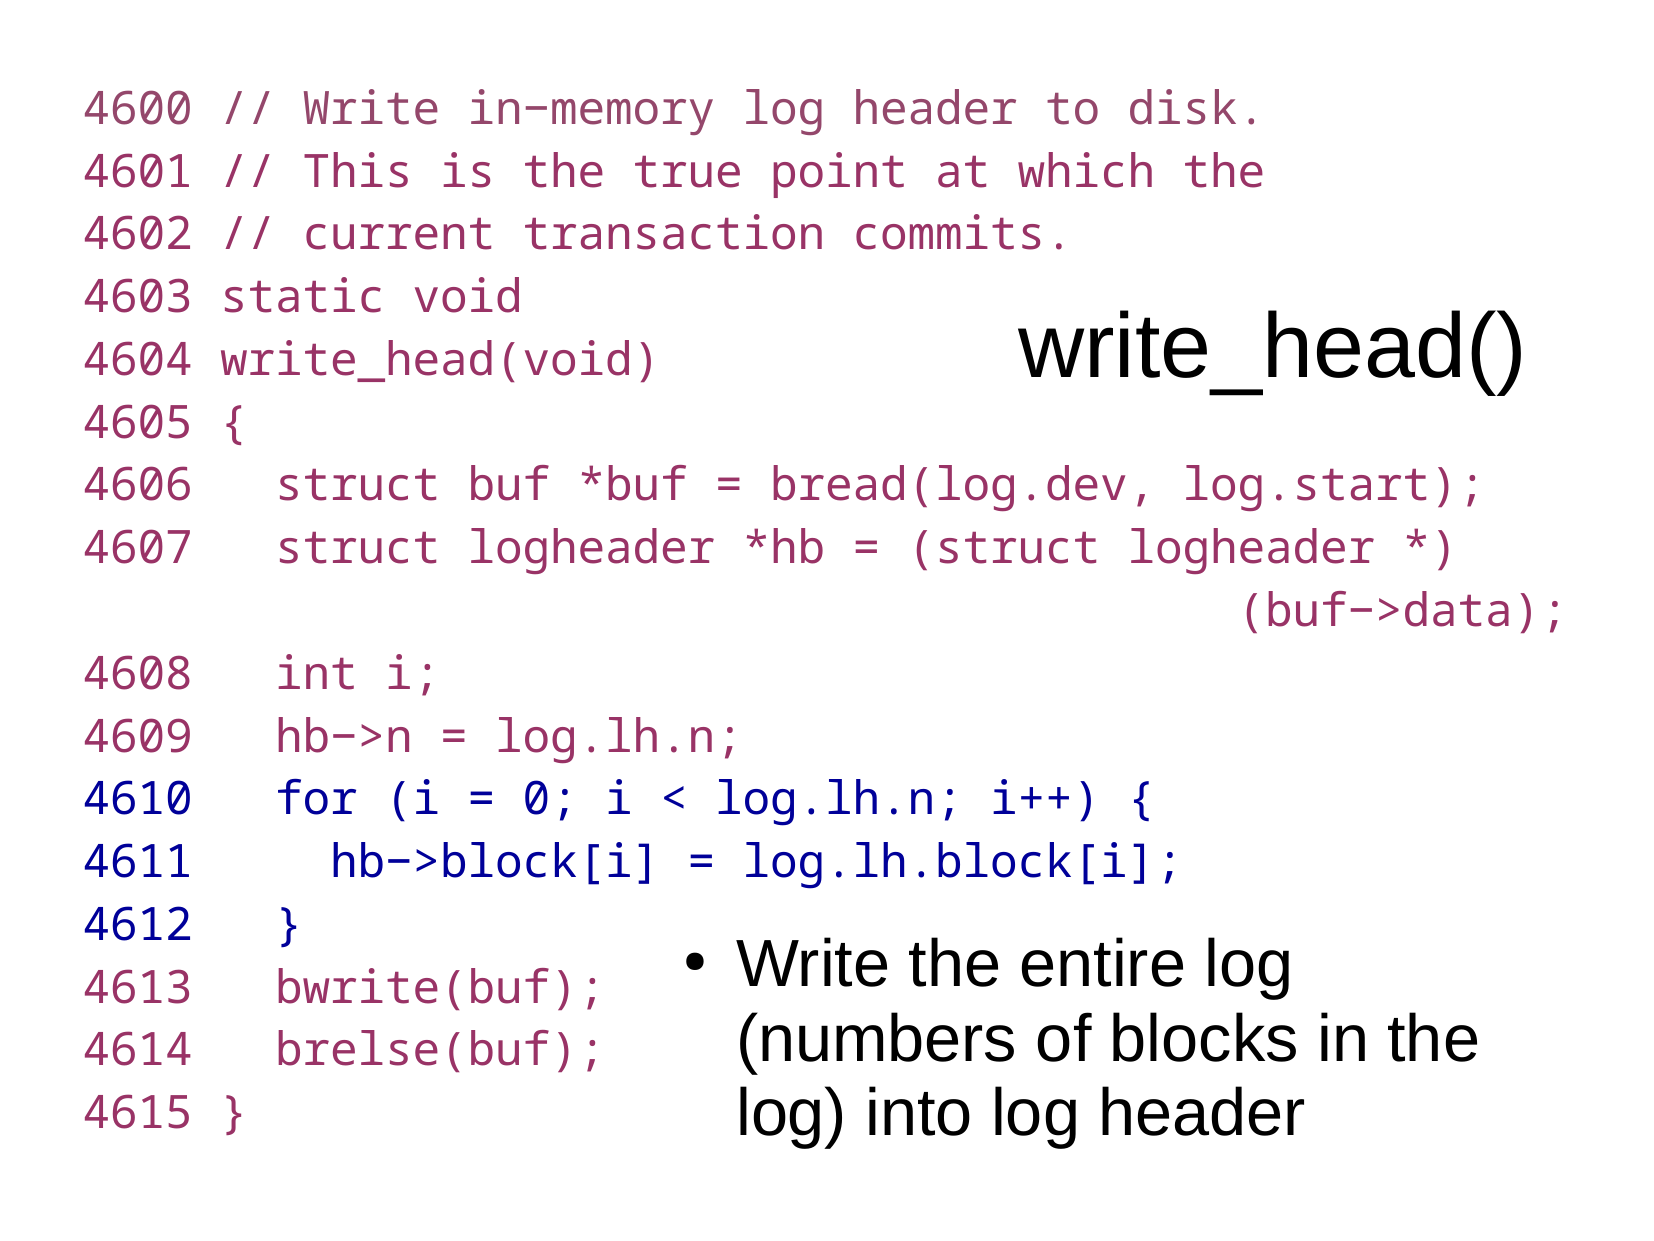

# 4600 // Write in−memory log header to disk.
4601 // This is the true point at which the
4602 // current transaction commits.
4603 static void
4604 write_head(void)
4605 {
4606 struct buf *buf = bread(log.dev, log.start);
4607 struct logheader *hb = (struct logheader *)
 (buf−>data);
4608 int i;
4609 hb−>n = log.lh.n;
4610 for (i = 0; i < log.lh.n; i++) {
4611 hb−>block[i] = log.lh.block[i];
4612 }
4613 bwrite(buf);
4614 brelse(buf);
4615 }
write_head()
Write the entire log (numbers of blocks in the log) into log header